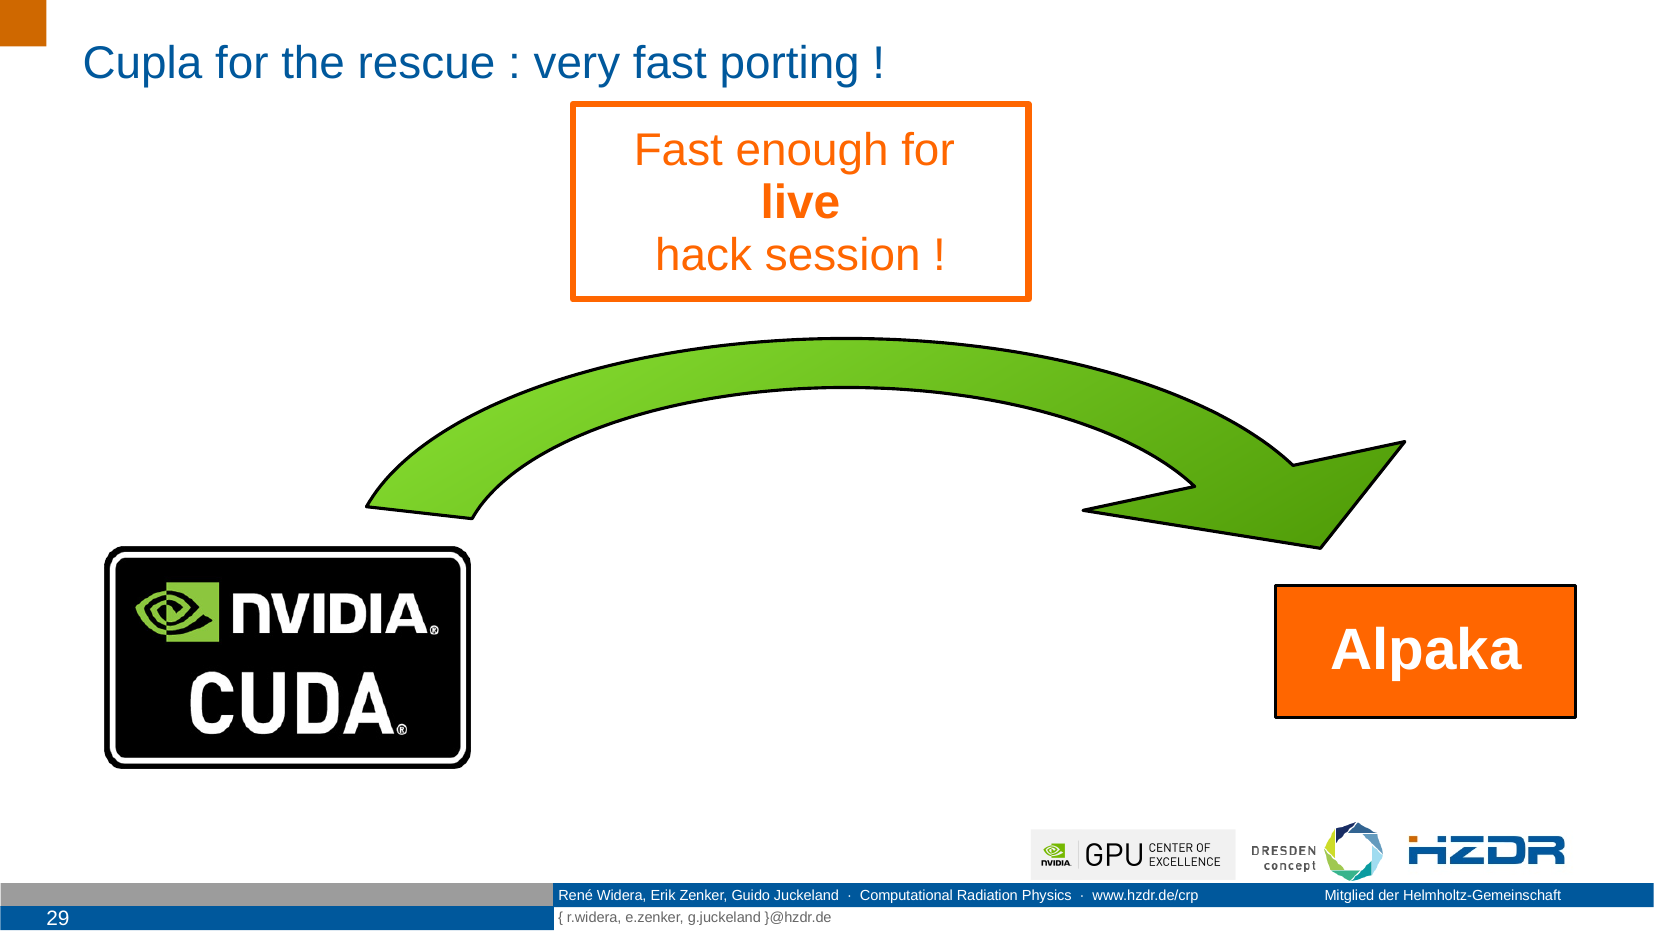

# Cupla for the rescue : very fast porting !
Fast enough for
live
hack session !
Alpaka